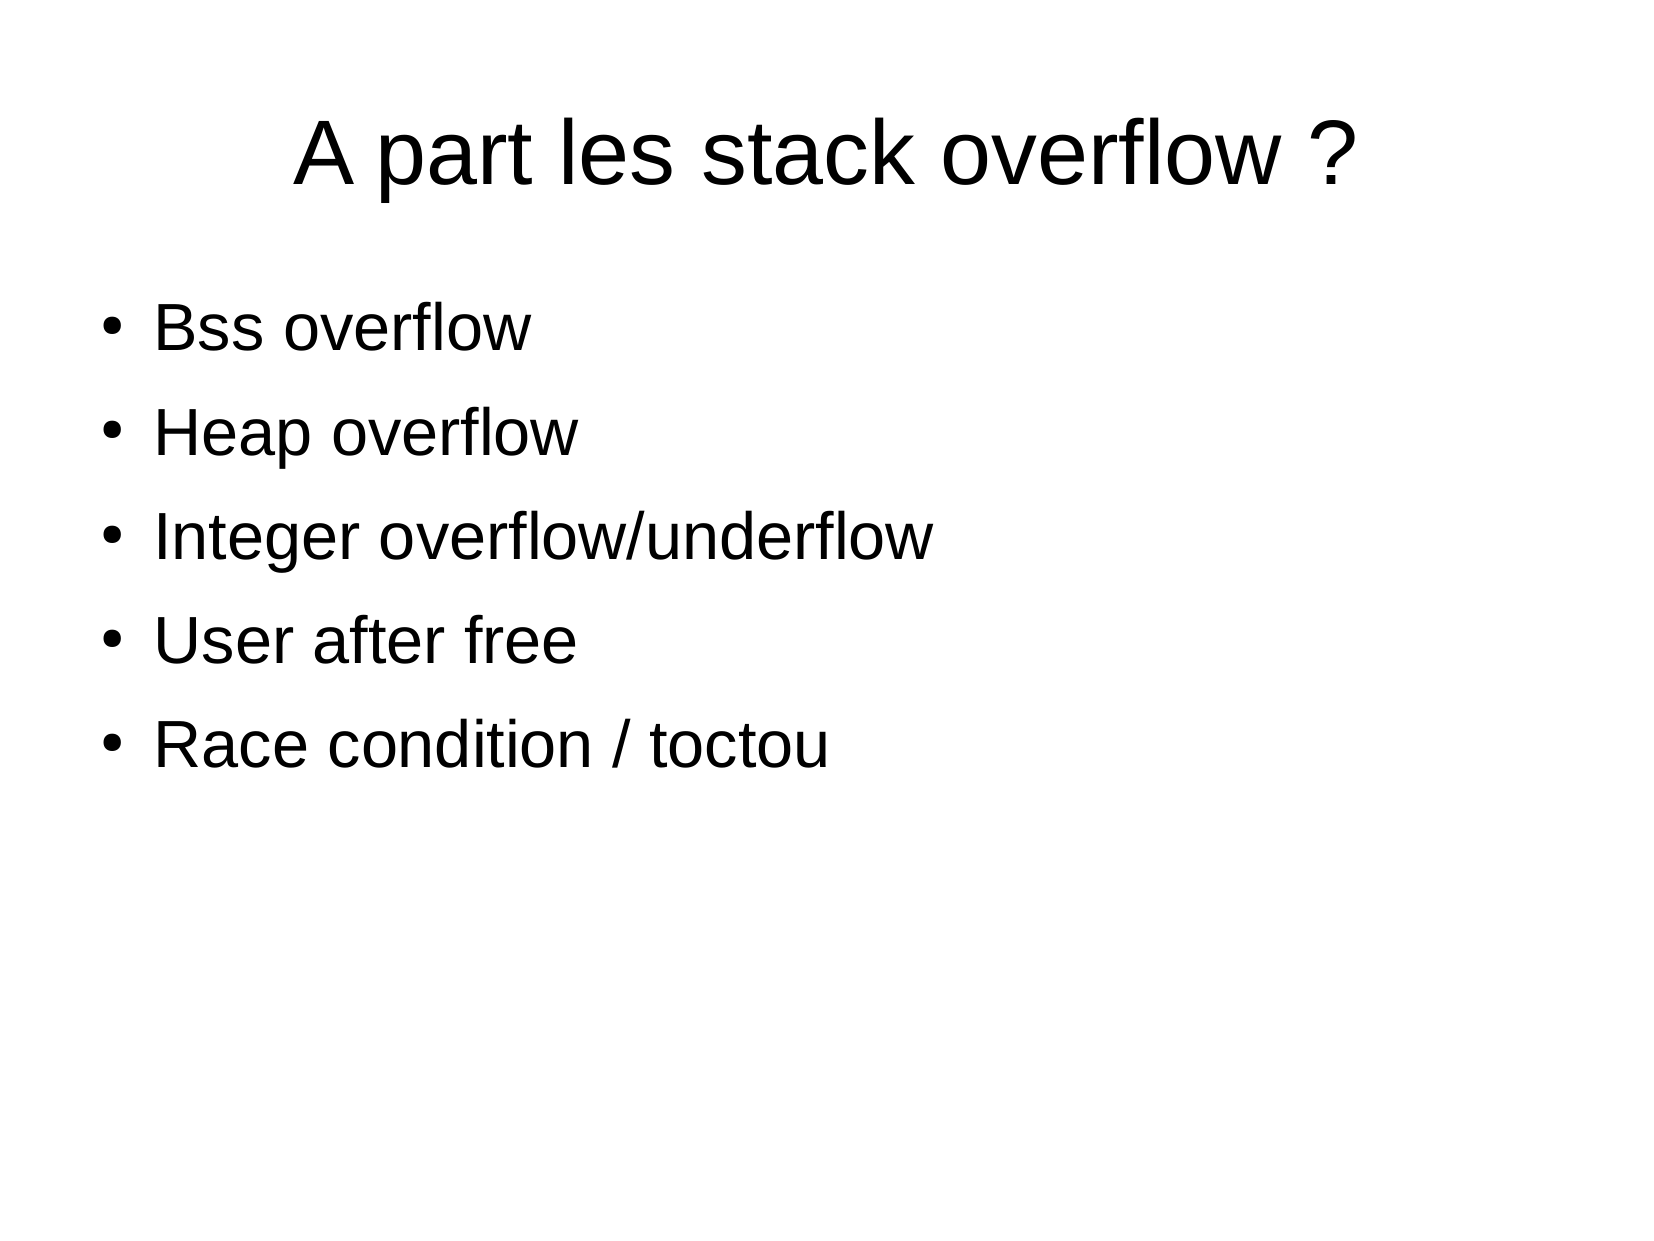

# A part les stack overflow ?
Bss overflow
Heap overflow
Integer overflow/underflow
User after free
Race condition / toctou